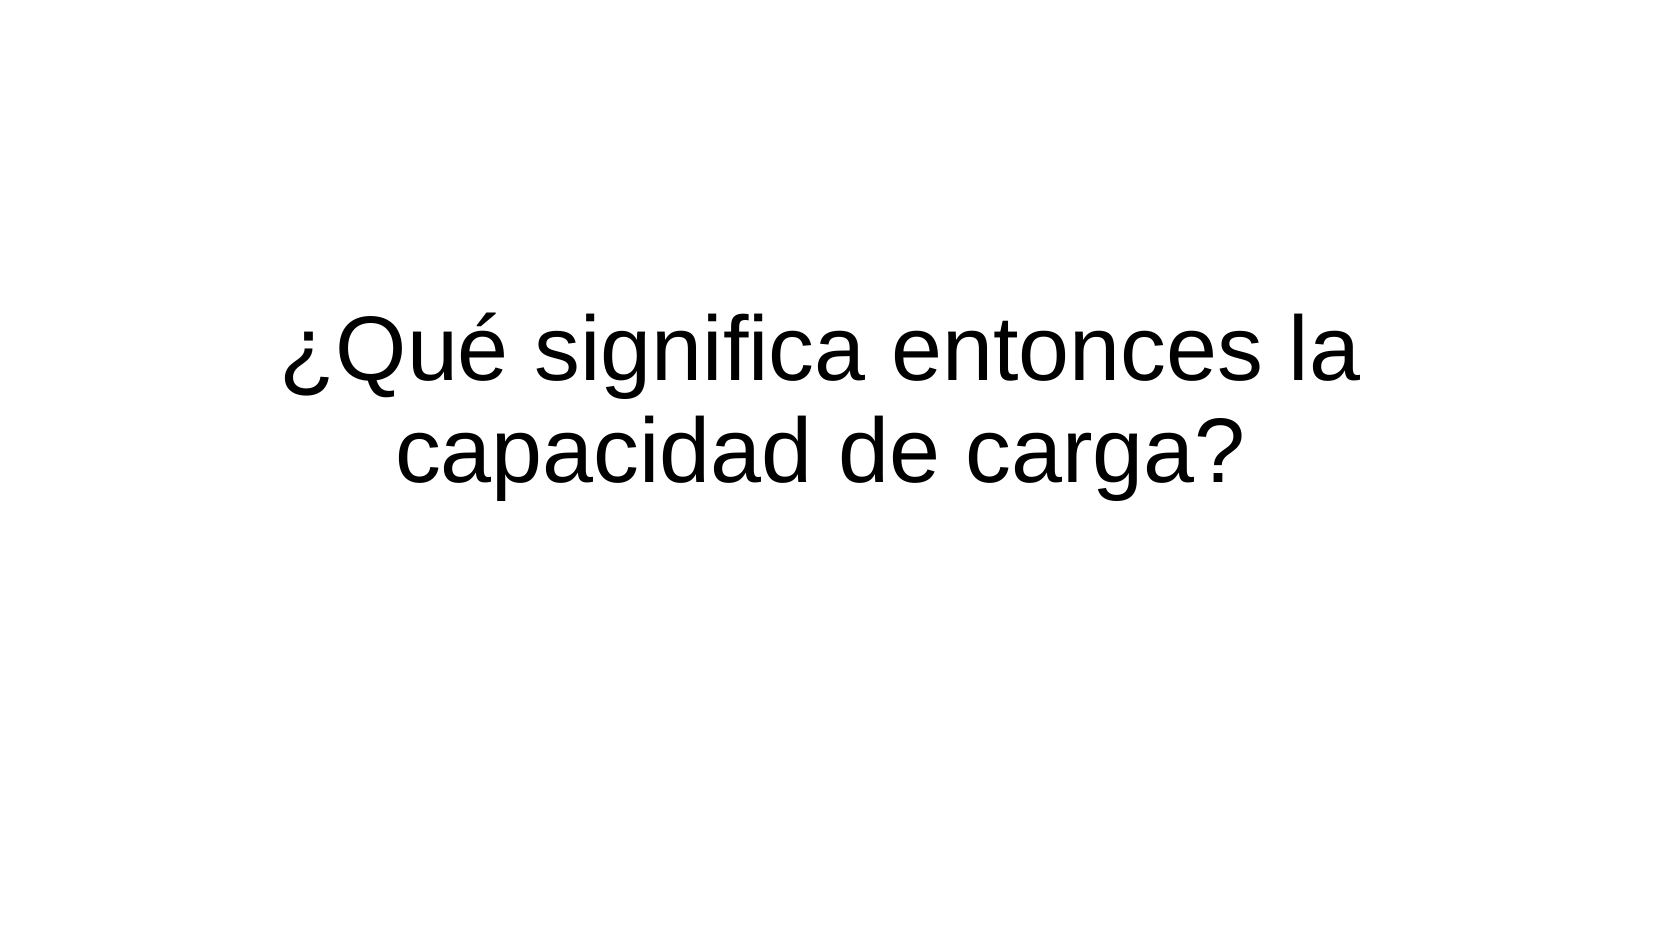

# ¿Qué significa entonces la capacidad de carga?